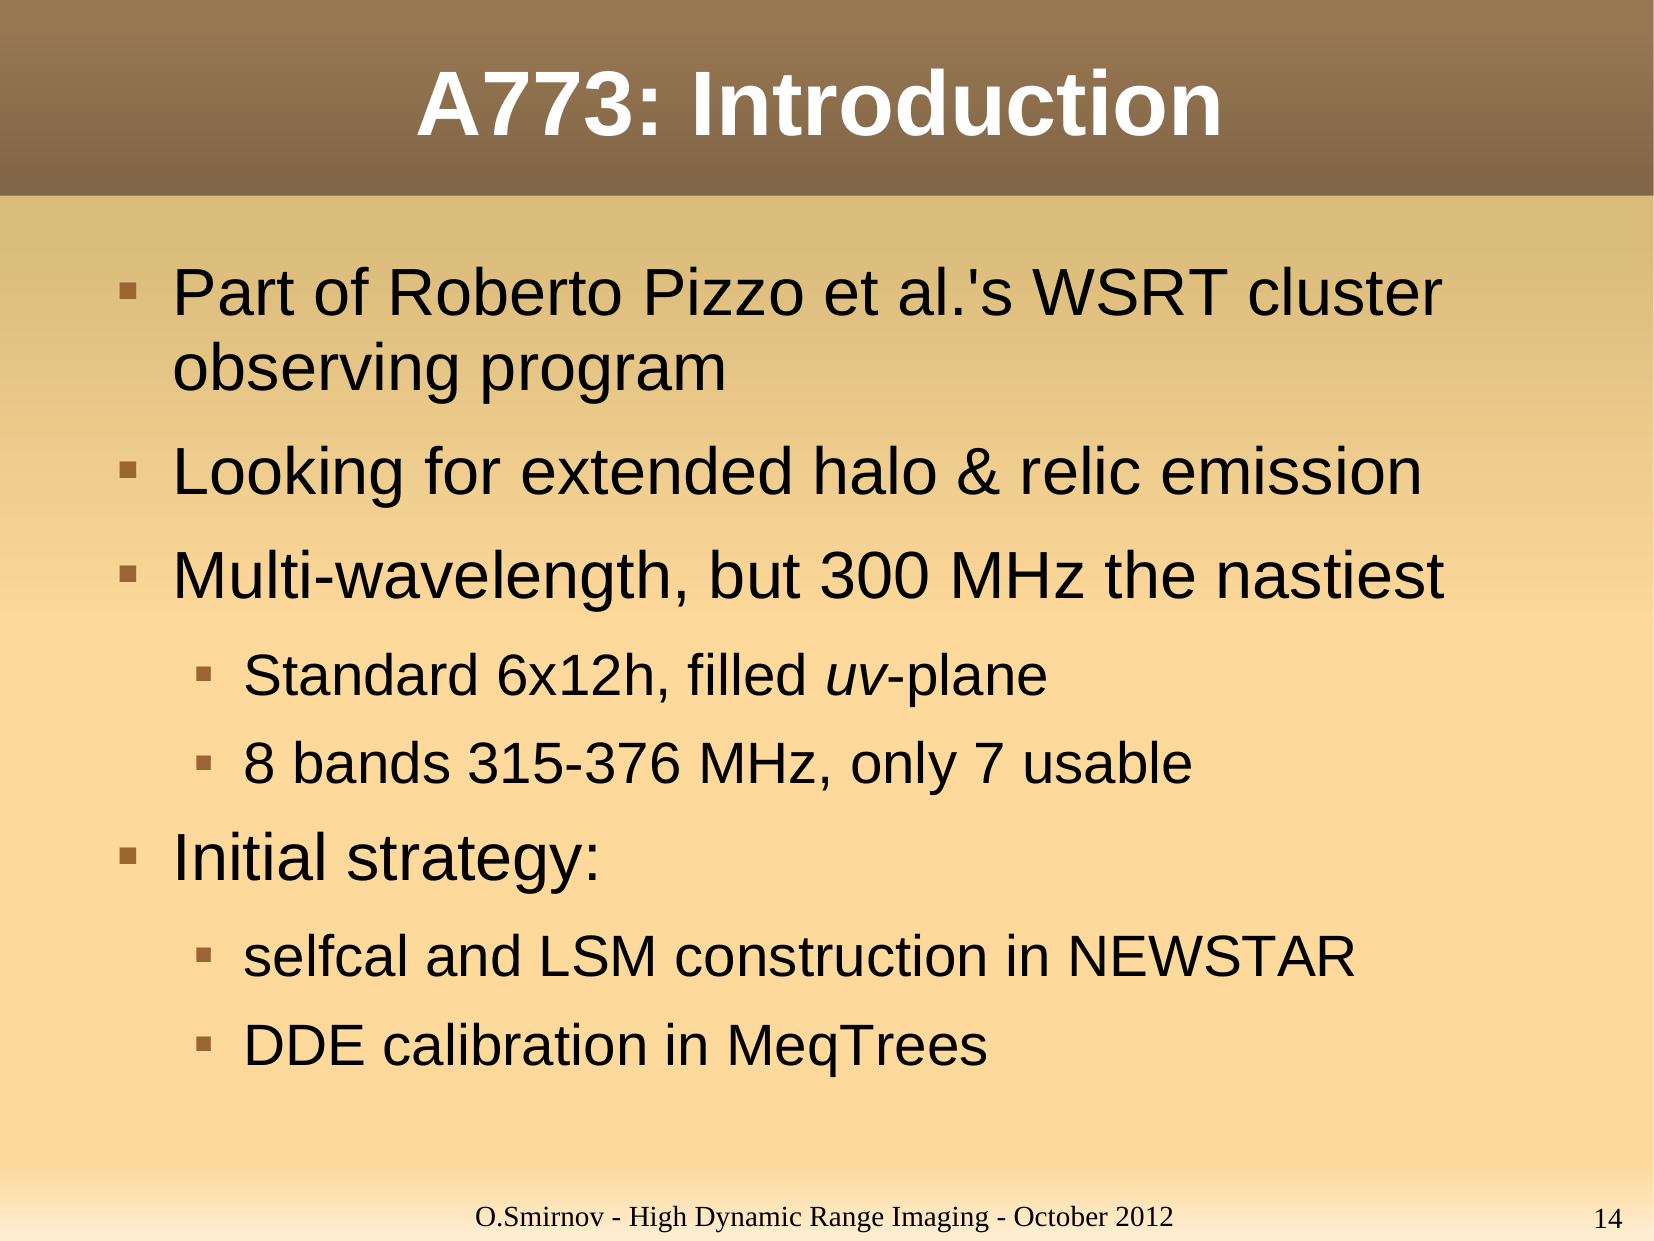

# A773: Introduction
Part of Roberto Pizzo et al.'s WSRT cluster observing program
Looking for extended halo & relic emission
Multi-wavelength, but 300 MHz the nastiest
Standard 6x12h, filled uv-plane
8 bands 315-376 MHz, only 7 usable
Initial strategy:
selfcal and LSM construction in NEWSTAR
DDE calibration in MeqTrees
O.Smirnov - High Dynamic Range Imaging - October 2012
14